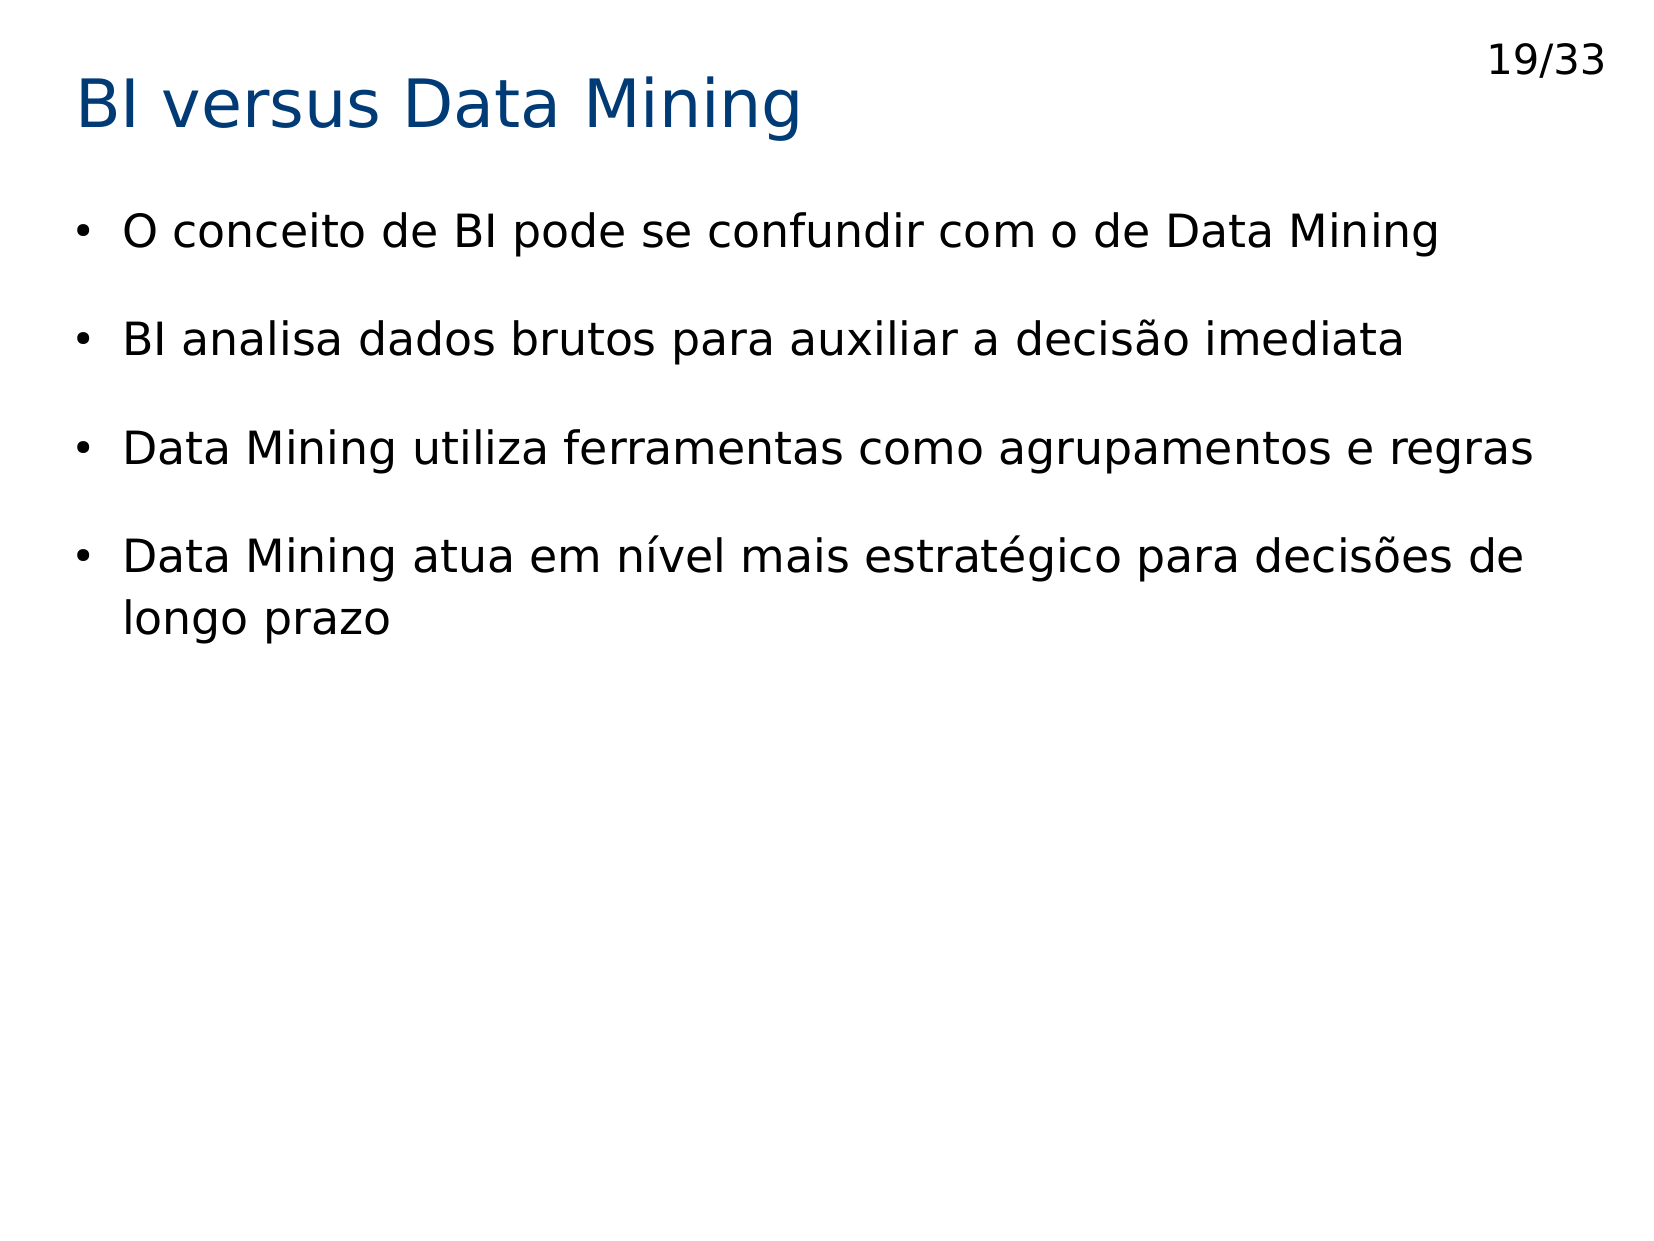

# BI versus Data Mining
19
O conceito de BI pode se confundir com o de Data Mining
BI analisa dados brutos para auxiliar a decisão imediata
Data Mining utiliza ferramentas como agrupamentos e regras
Data Mining atua em nível mais estratégico para decisões de longo prazo